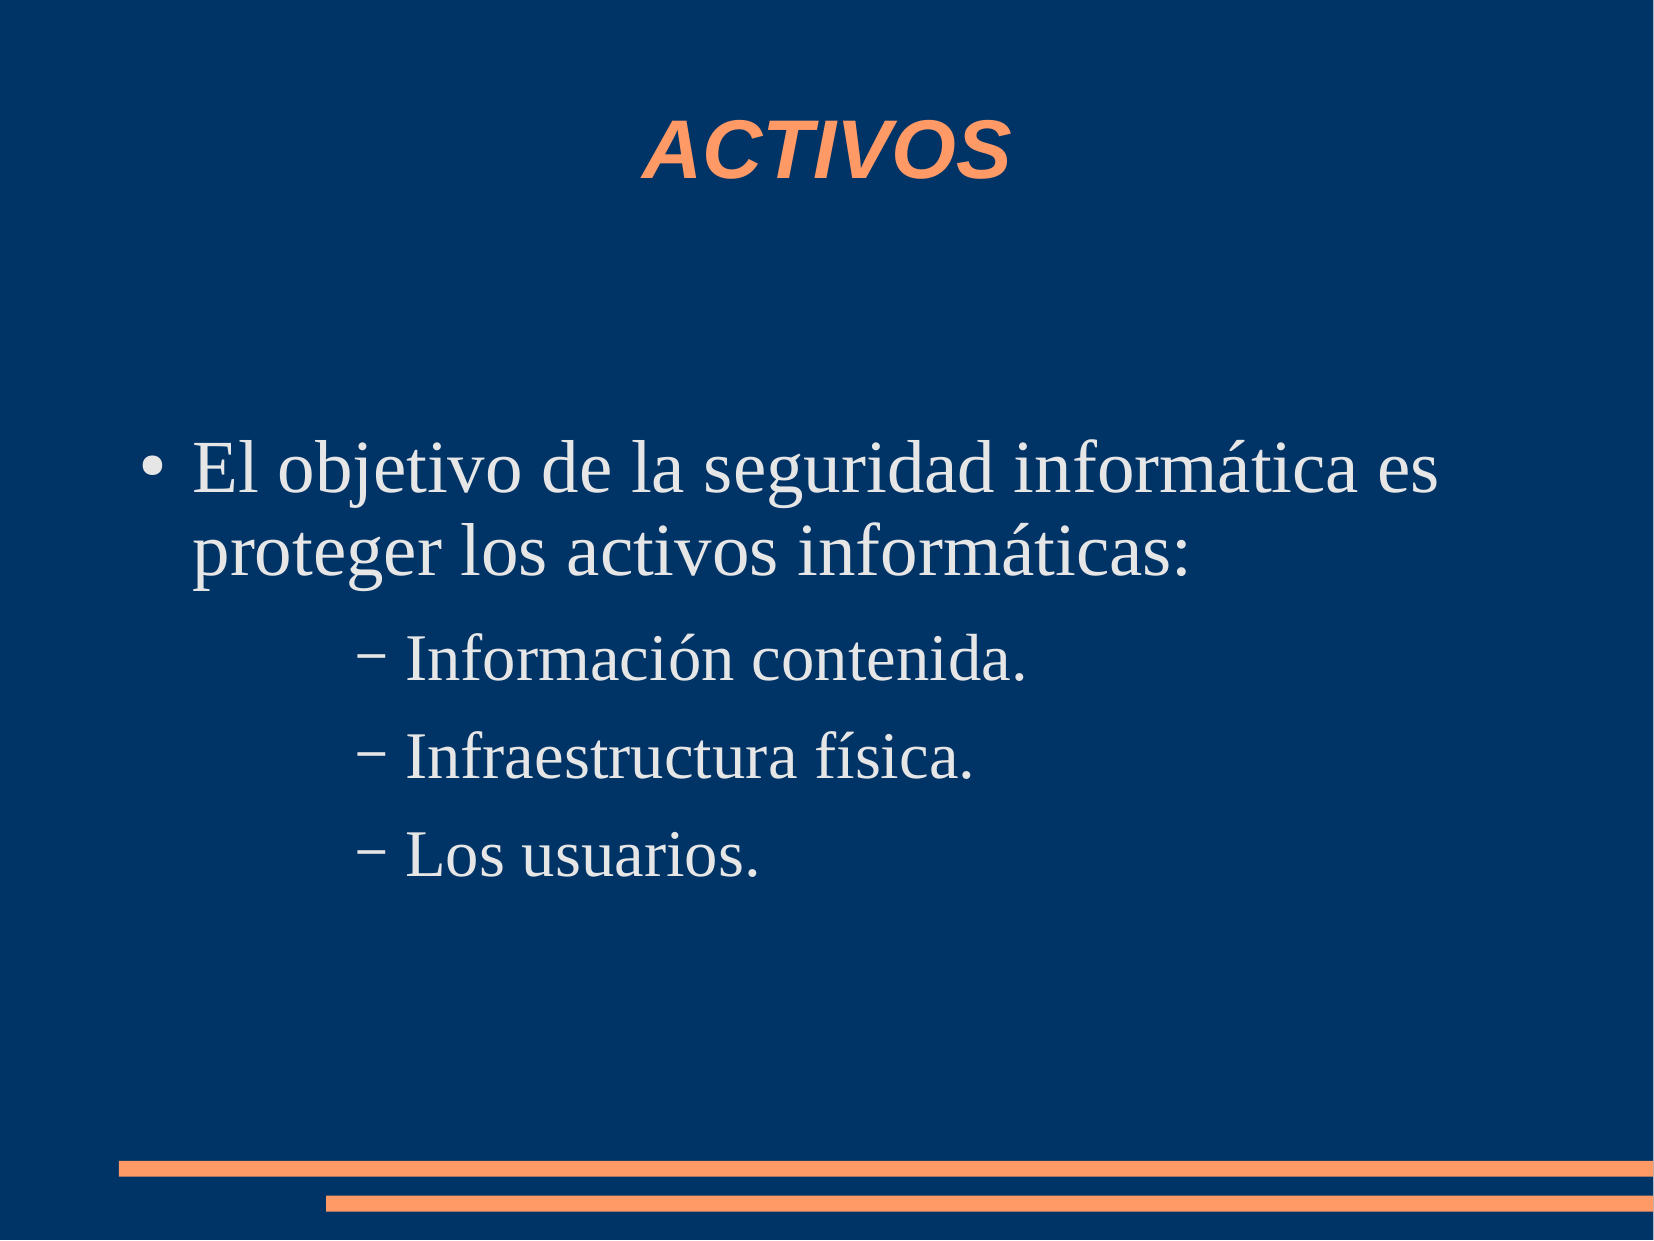

# ACTIVOS
El objetivo de la seguridad informática es proteger los activos informáticas:
Información contenida.
Infraestructura física.
Los usuarios.